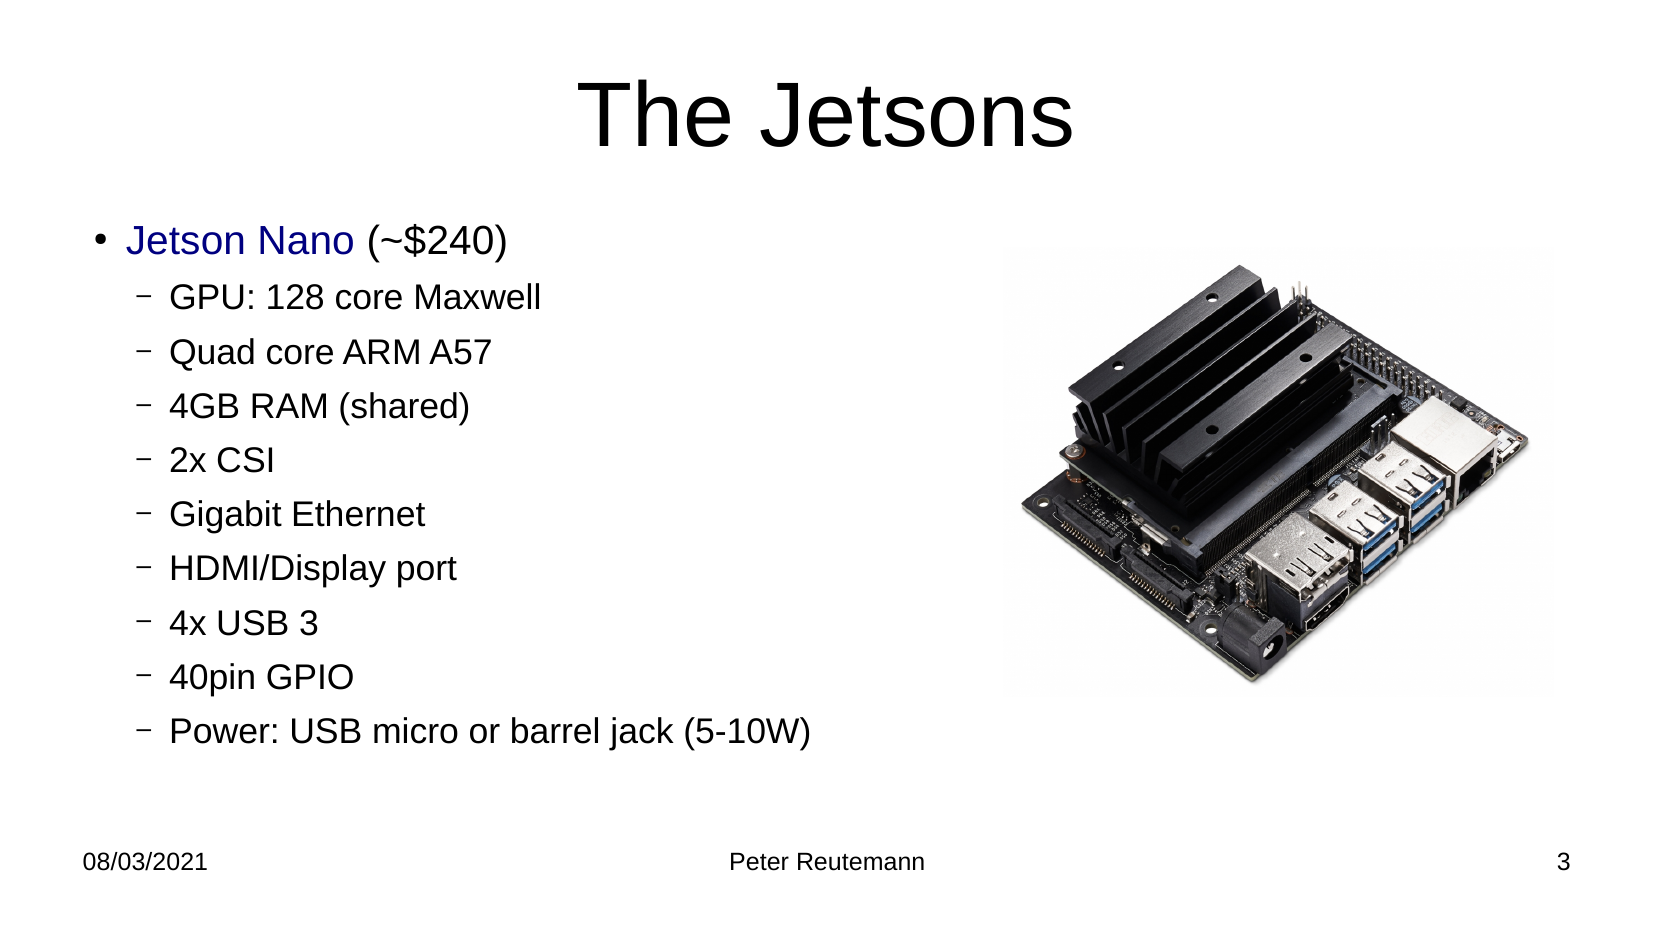

# The Jetsons
Jetson Nano (~$240)
GPU: 128 core Maxwell
Quad core ARM A57
4GB RAM (shared)
2x CSI
Gigabit Ethernet
HDMI/Display port
4x USB 3
40pin GPIO
Power: USB micro or barrel jack (5-10W)
08/03/2021
Peter Reutemann
3